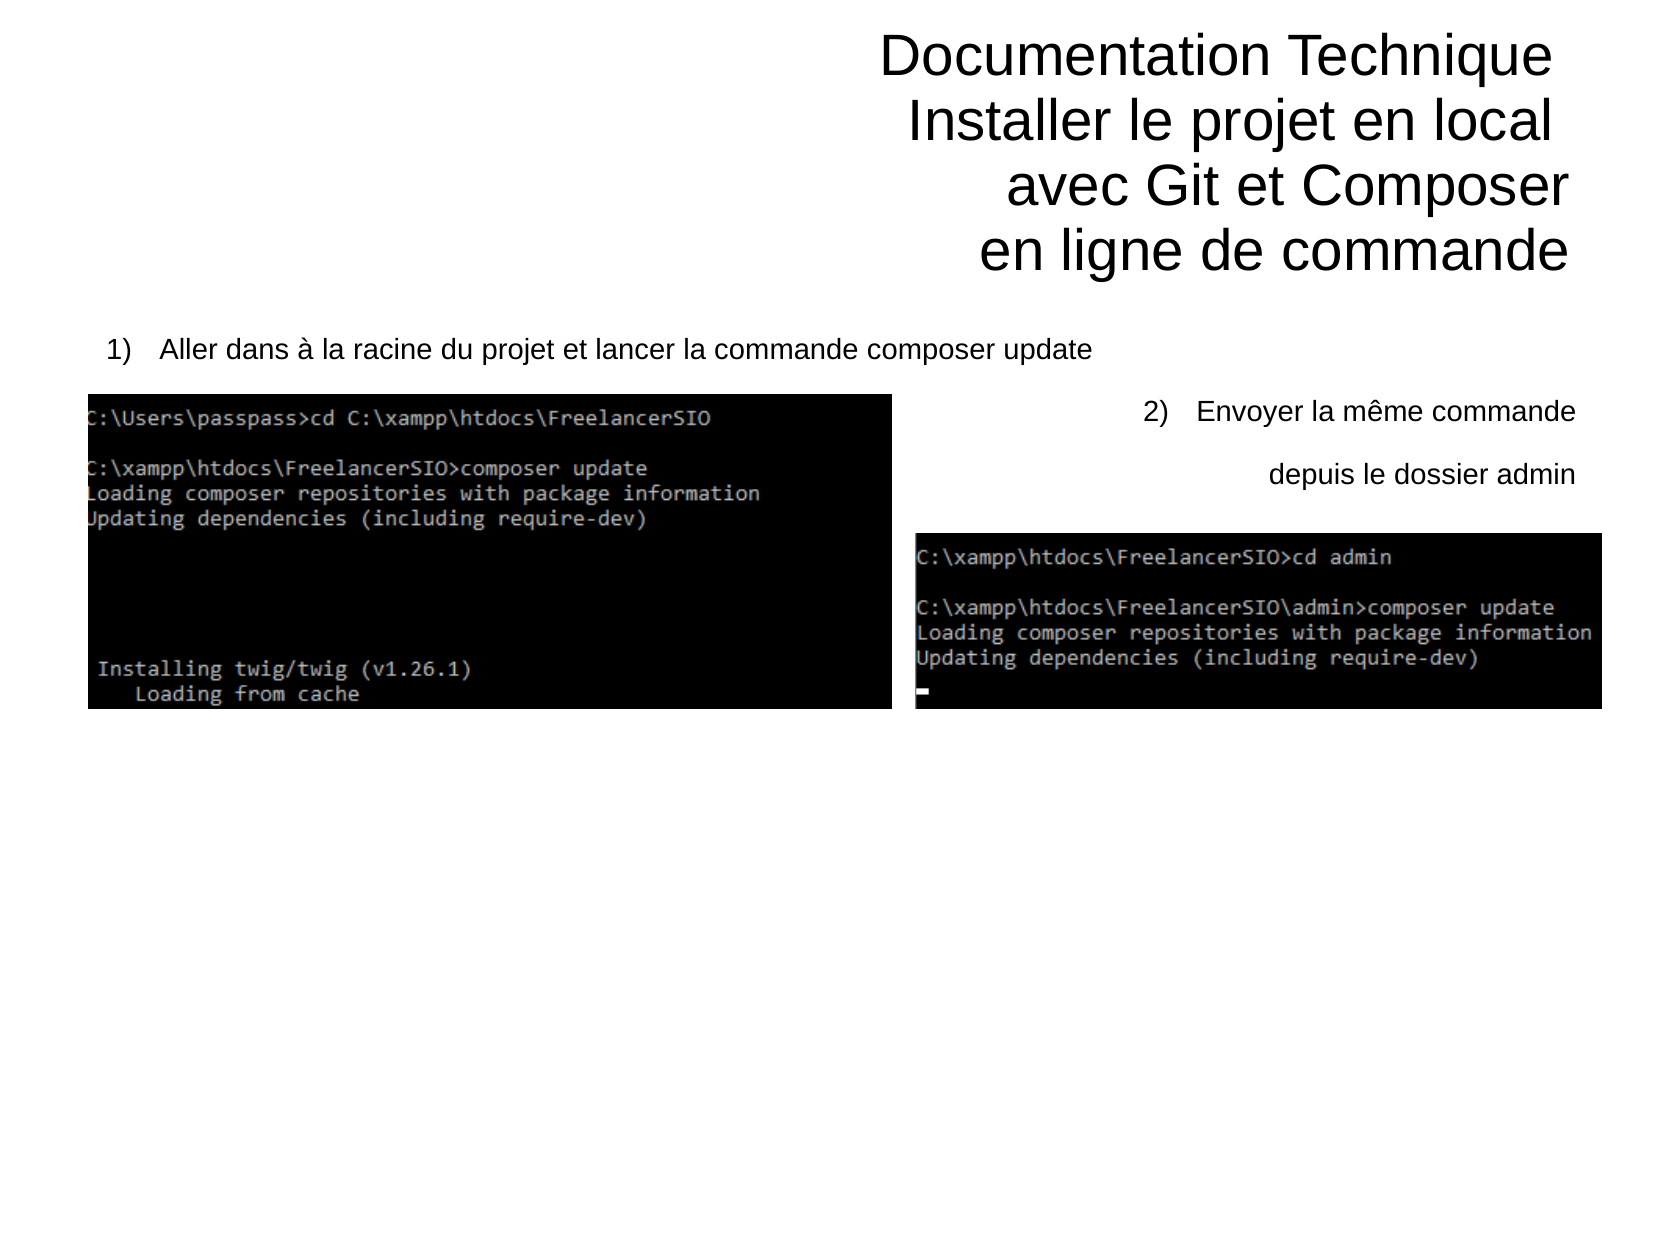

# Documentation Technique Installer le projet en local avec Git et Composer en ligne de commande
Aller dans à la racine du projet et lancer la commande composer update
Envoyer la même commande
depuis le dossier admin